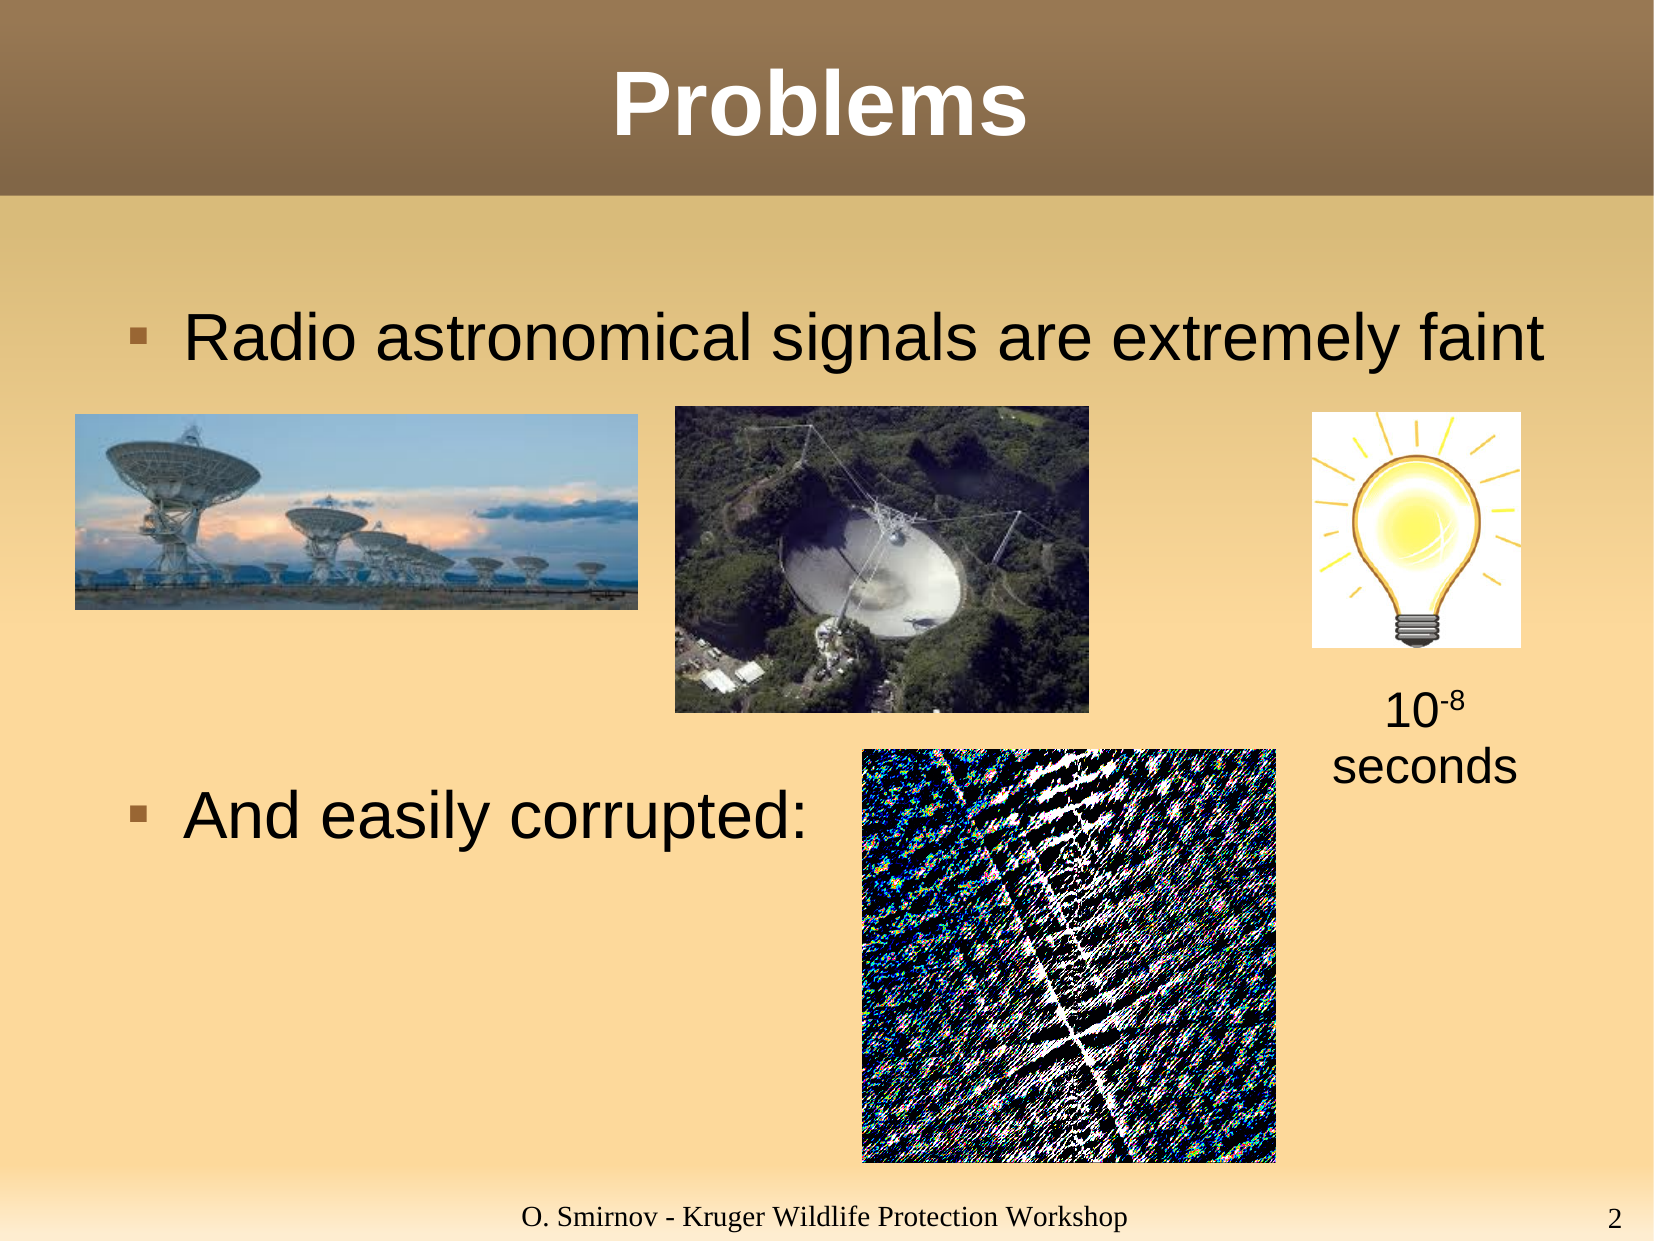

# Problems
Radio astronomical signals are extremely faint
And easily corrupted:
10-8 seconds
O. Smirnov - Kruger Wildlife Protection Workshop
2